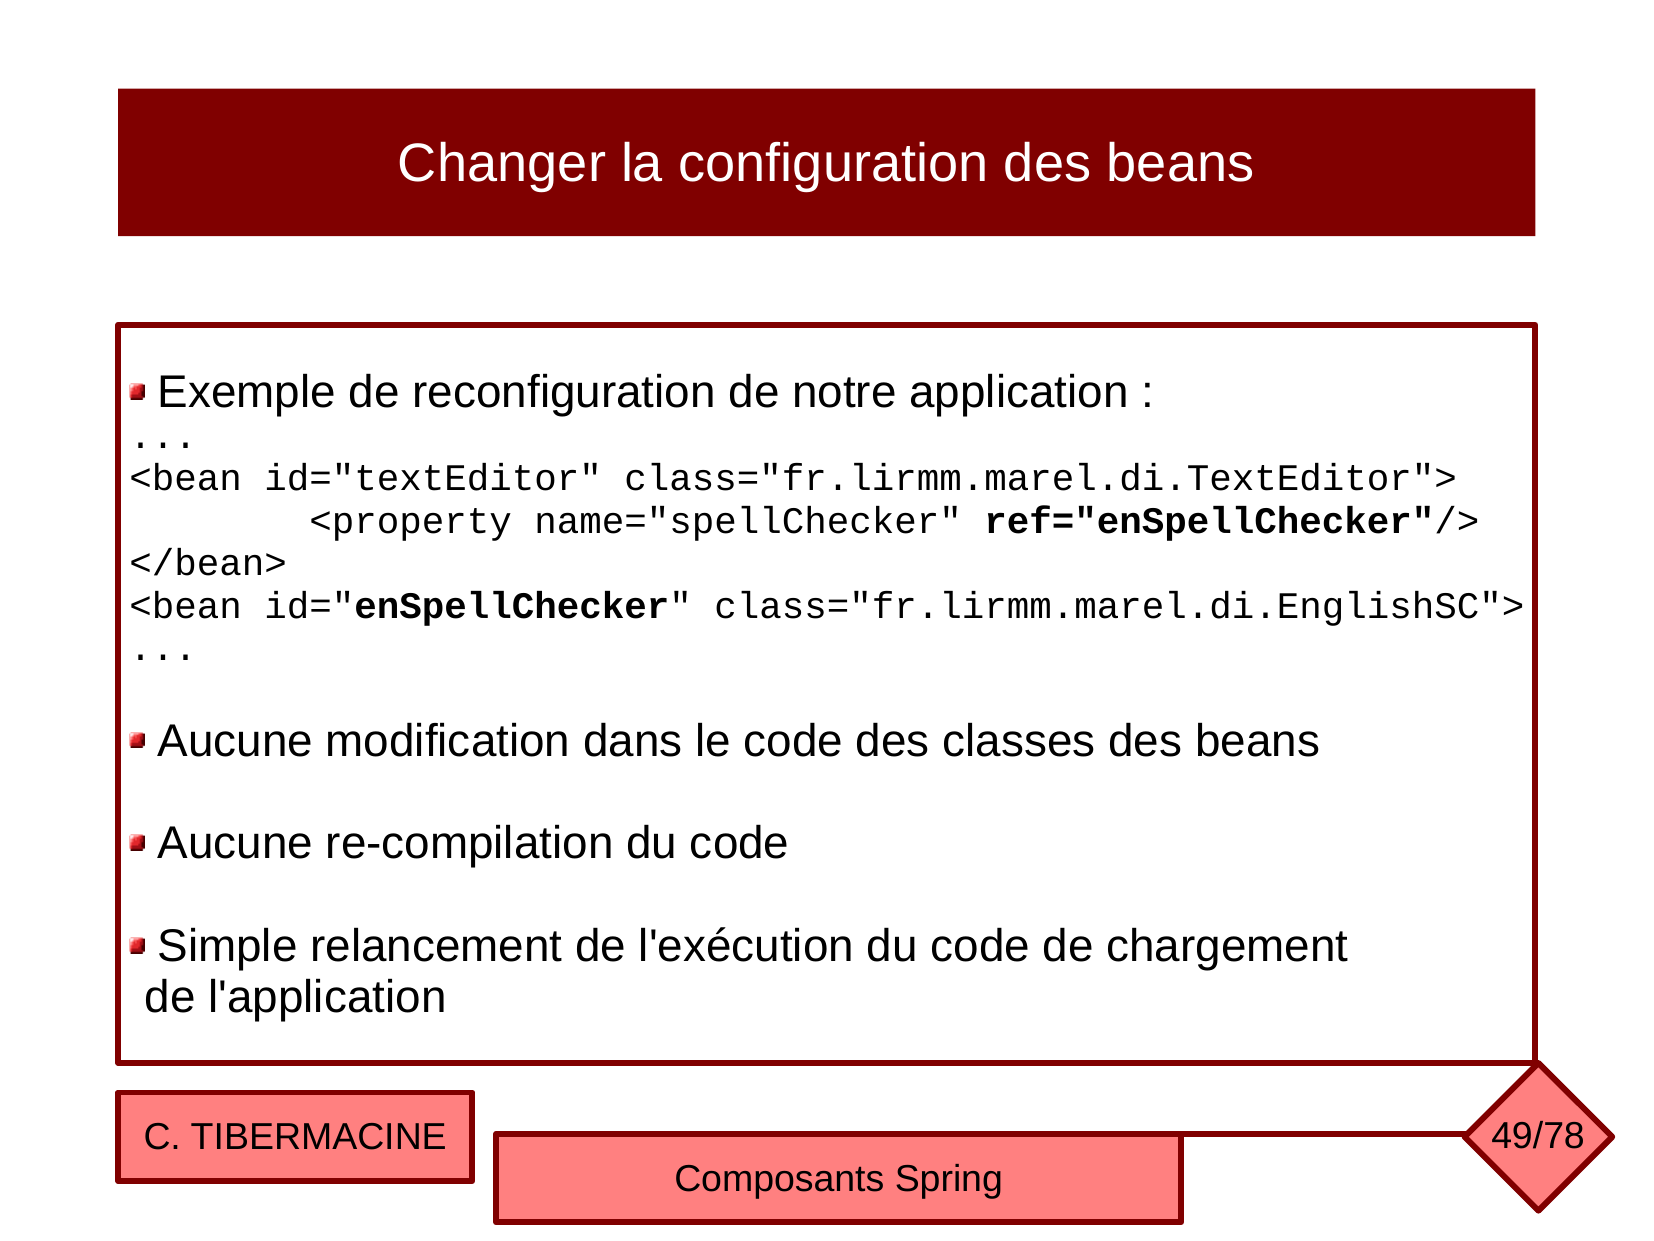

Changer la configuration des beans
 Exemple de reconfiguration de notre application :
...
<bean id="textEditor" class="fr.lirmm.marel.di.TextEditor">
 <property name="spellChecker" ref="enSpellChecker"/>
</bean>
<bean id="enSpellChecker" class="fr.lirmm.marel.di.EnglishSC">
...
 Aucune modification dans le code des classes des beans
 Aucune re-compilation du code
 Simple relancement de l'exécution du code de chargement
de l'application
C. TIBERMACINE
Composants Spring